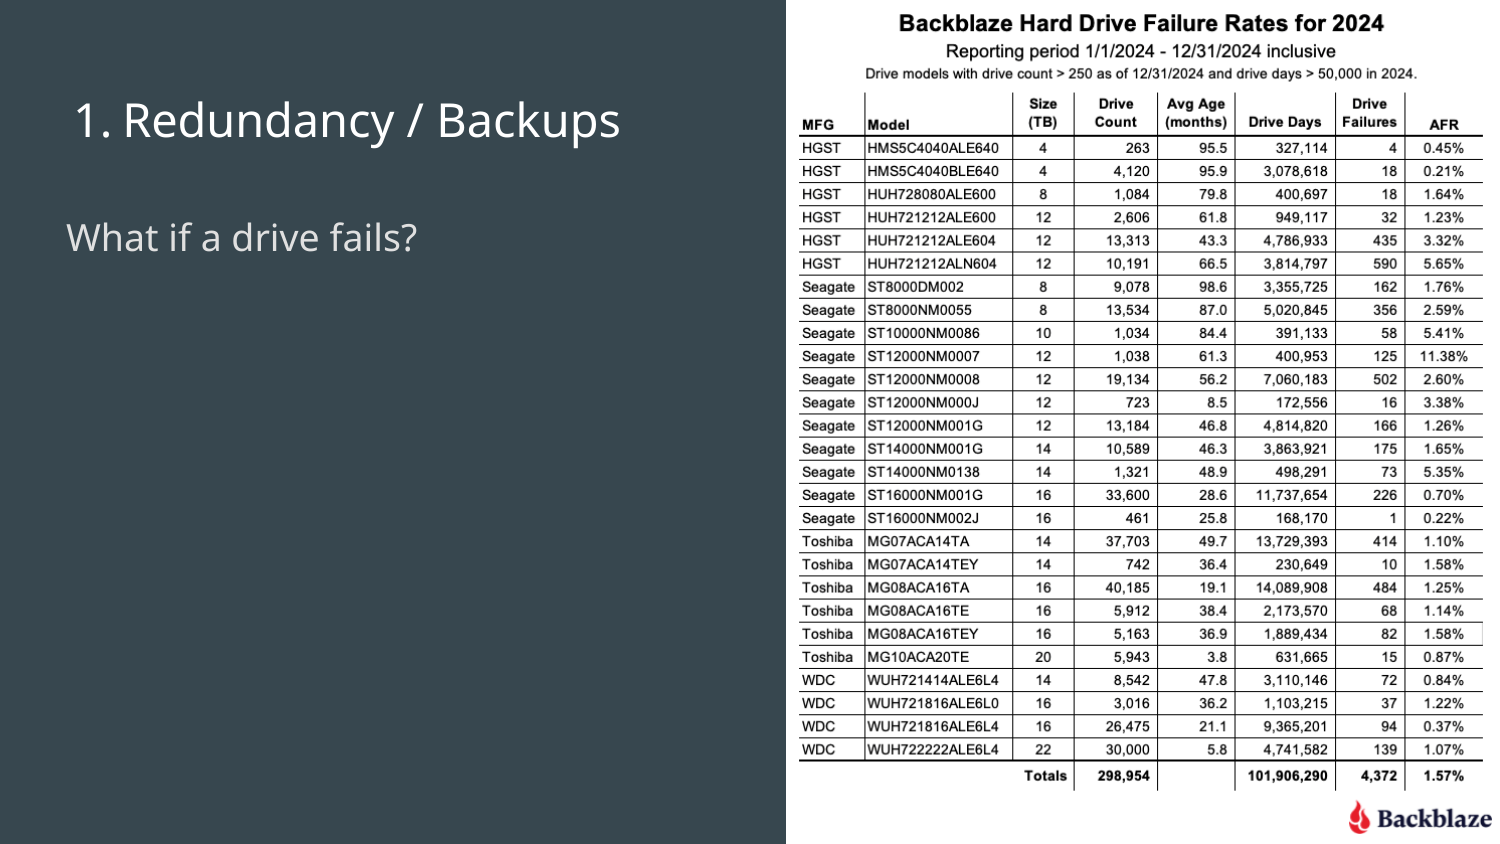

# Redundancy / Backups
What if a drive fails?